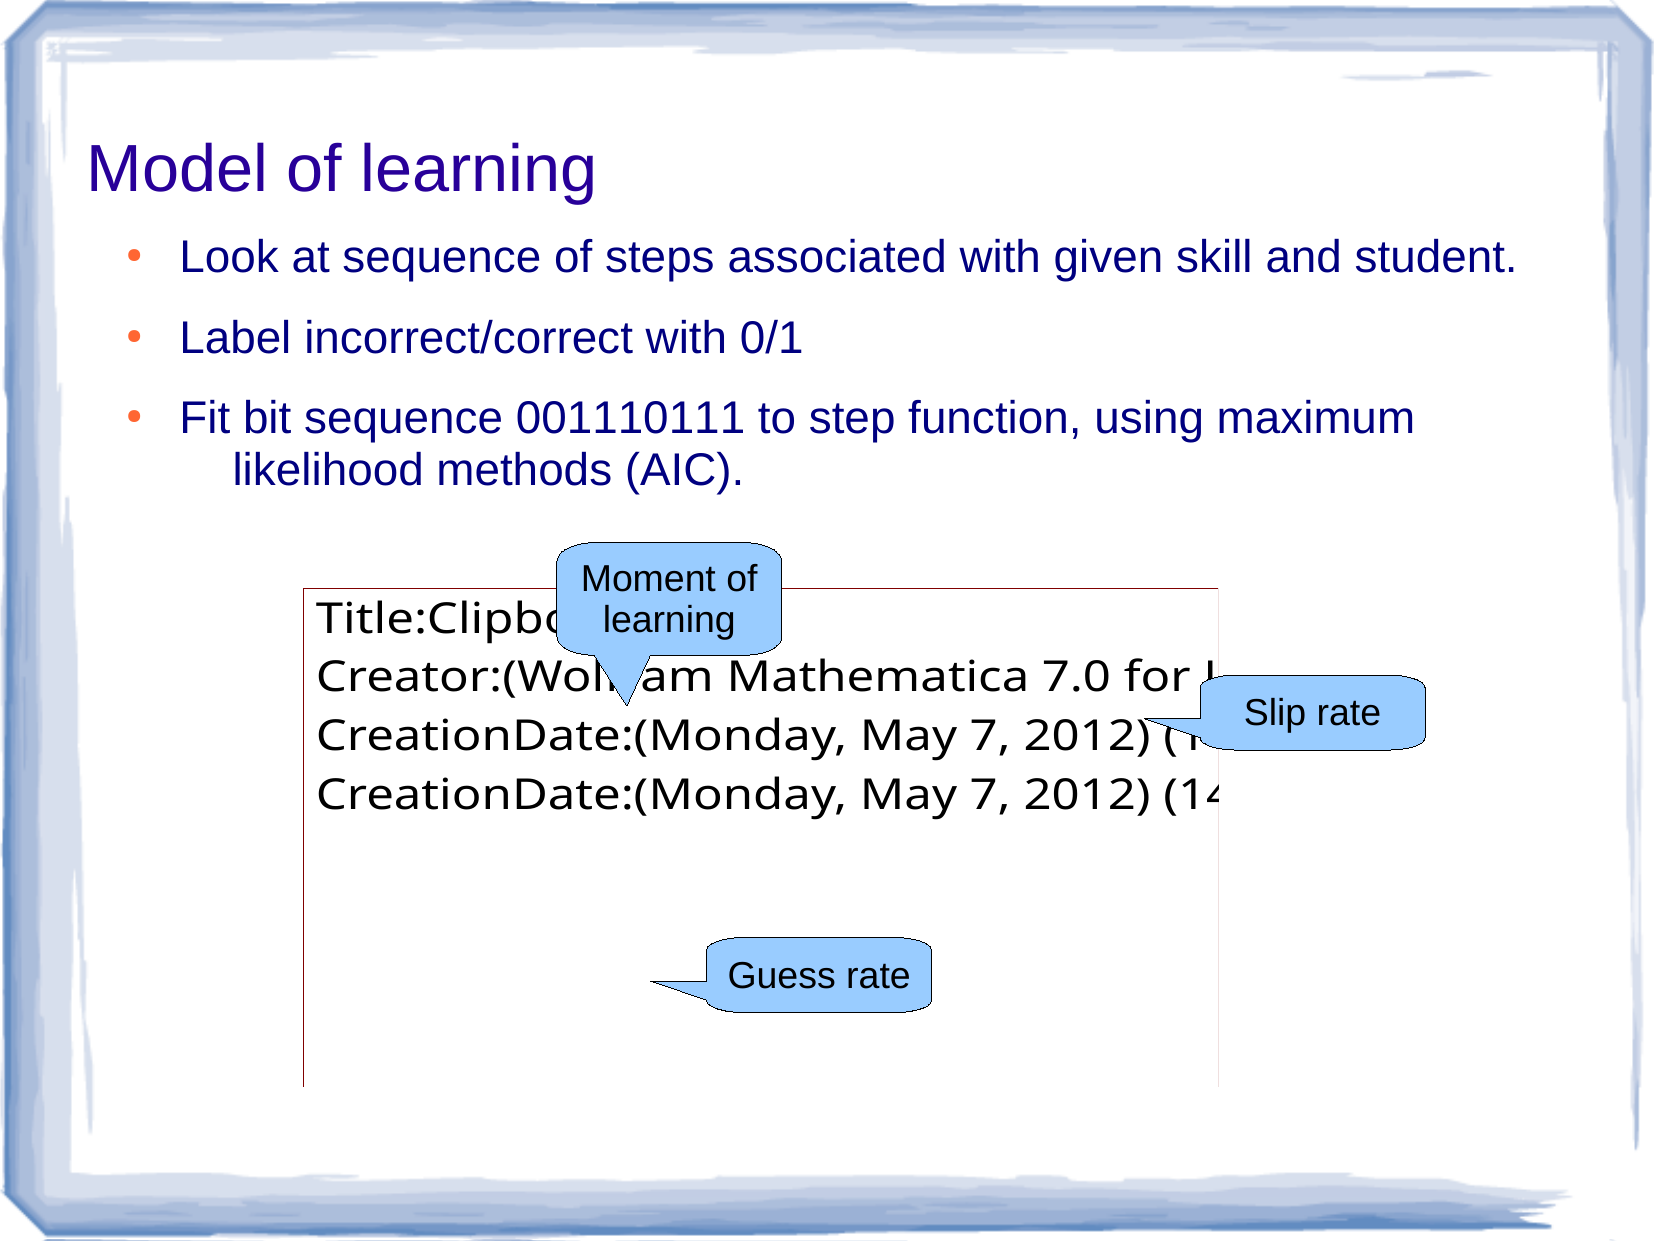

# Model of learning
Look at sequence of steps associated with given skill and student.
Label incorrect/correct with 0/1
Fit bit sequence 001110111 to step function, using maximum likelihood methods (AIC).
Moment of learning
Slip rate
Guess rate